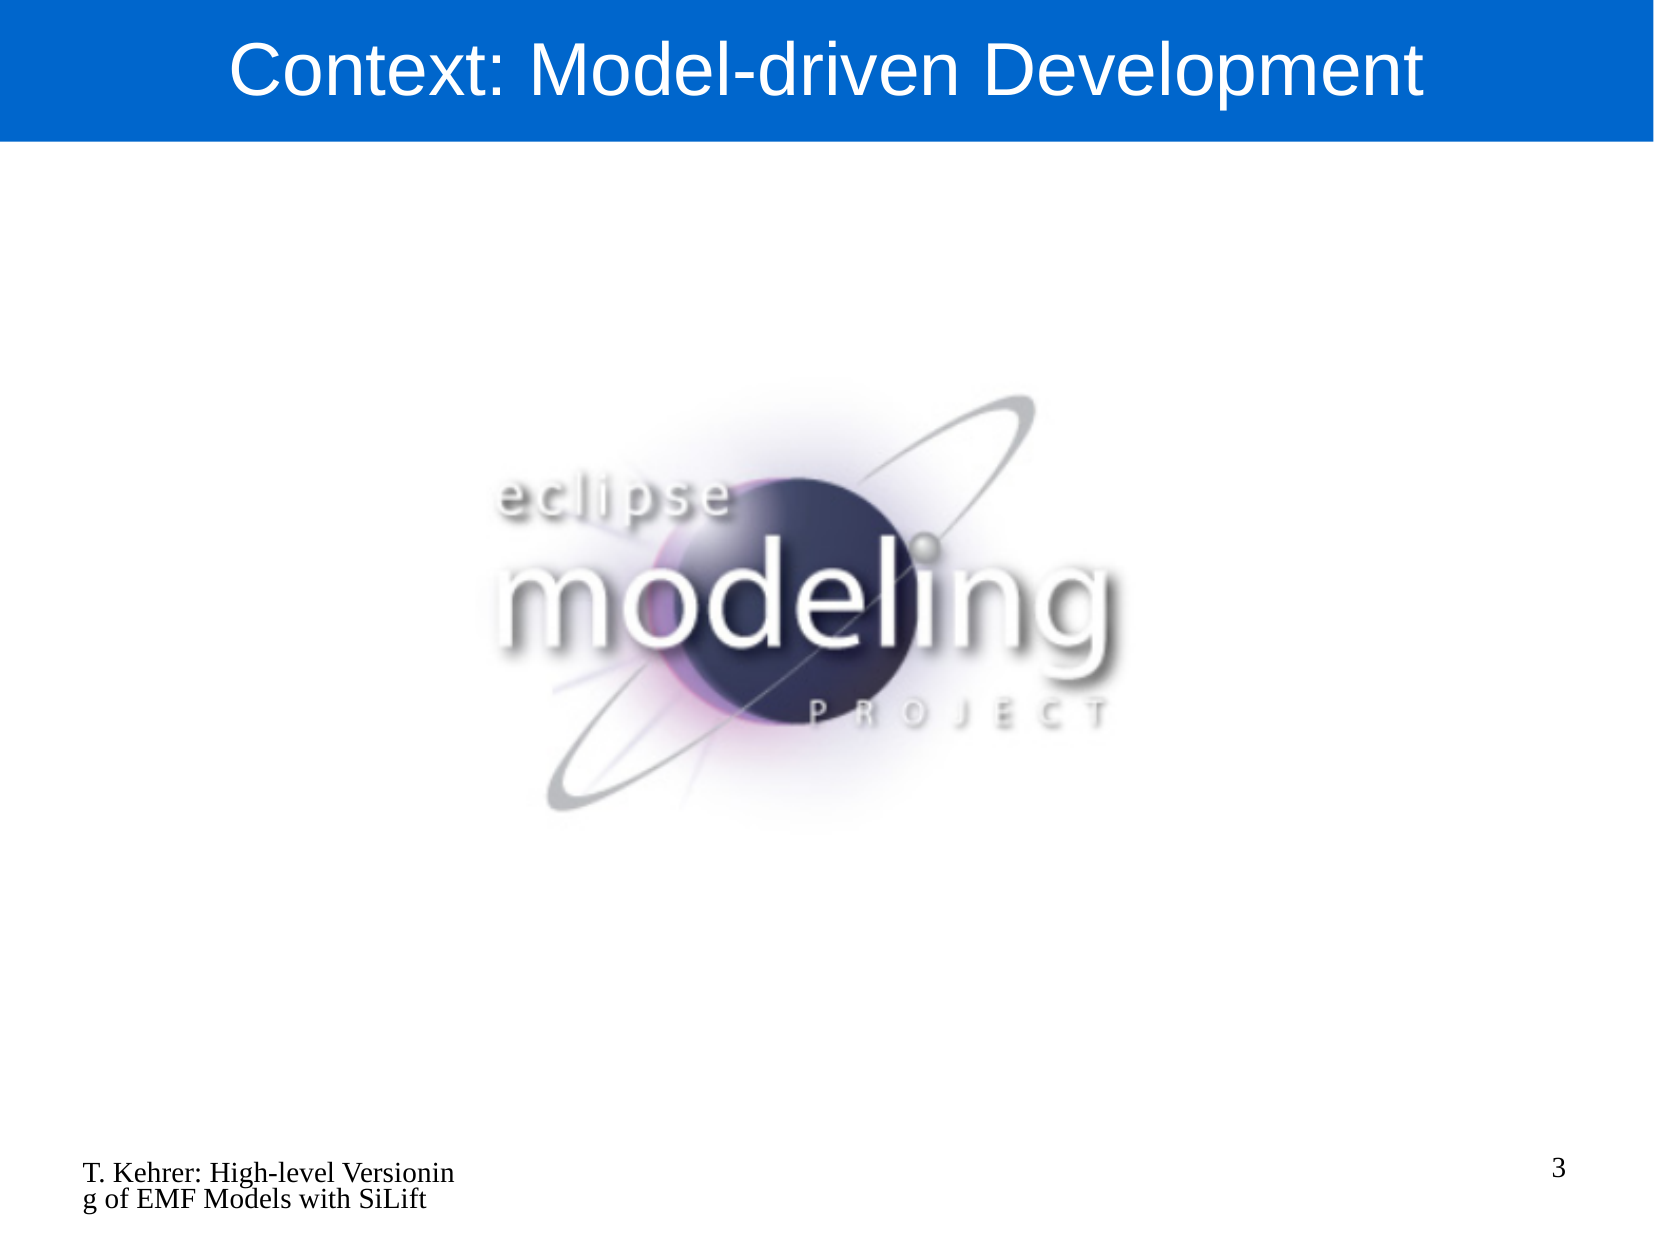

# Context: Model-driven Development
3
T. Kehrer: High-level Versioning of EMF Models with SiLift